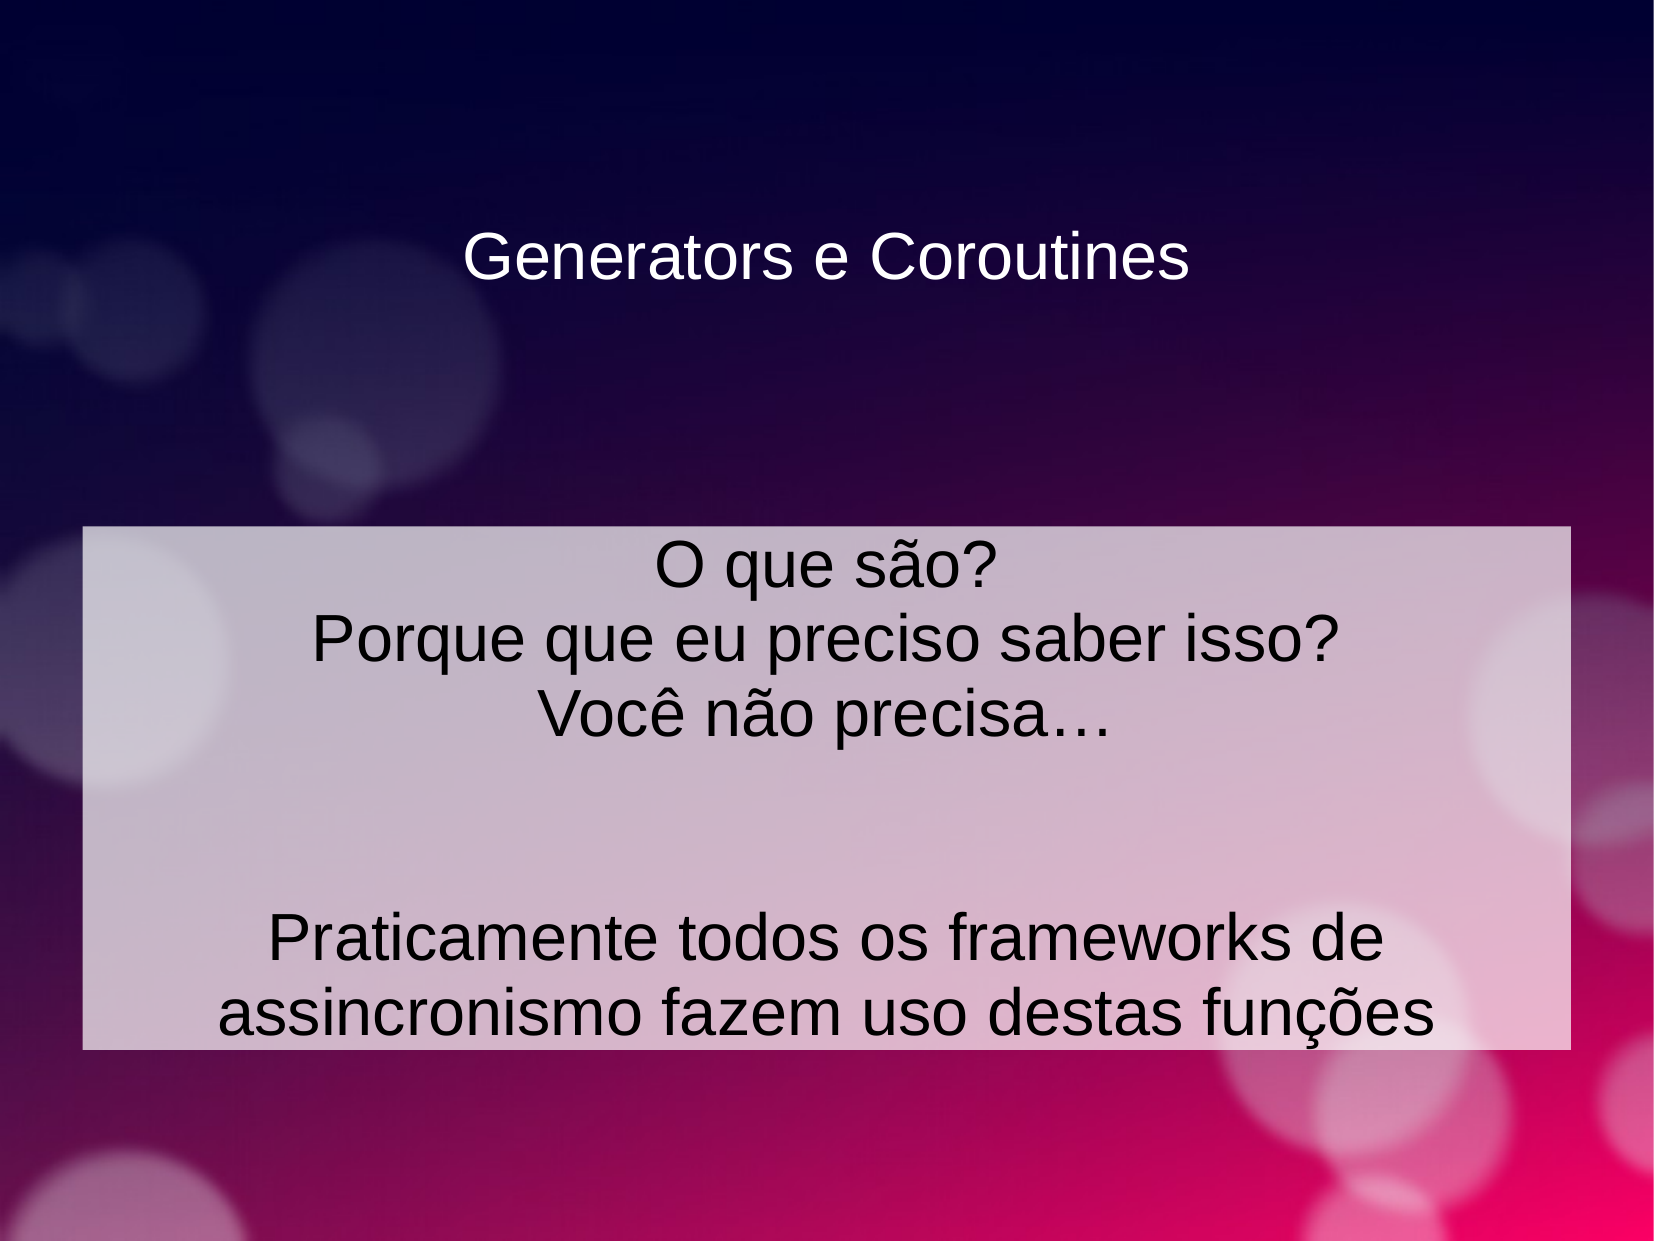

# Generators e Coroutines
O que são?
Porque que eu preciso saber isso?
Você não precisa…
Praticamente todos os frameworks de assincronismo fazem uso destas funções